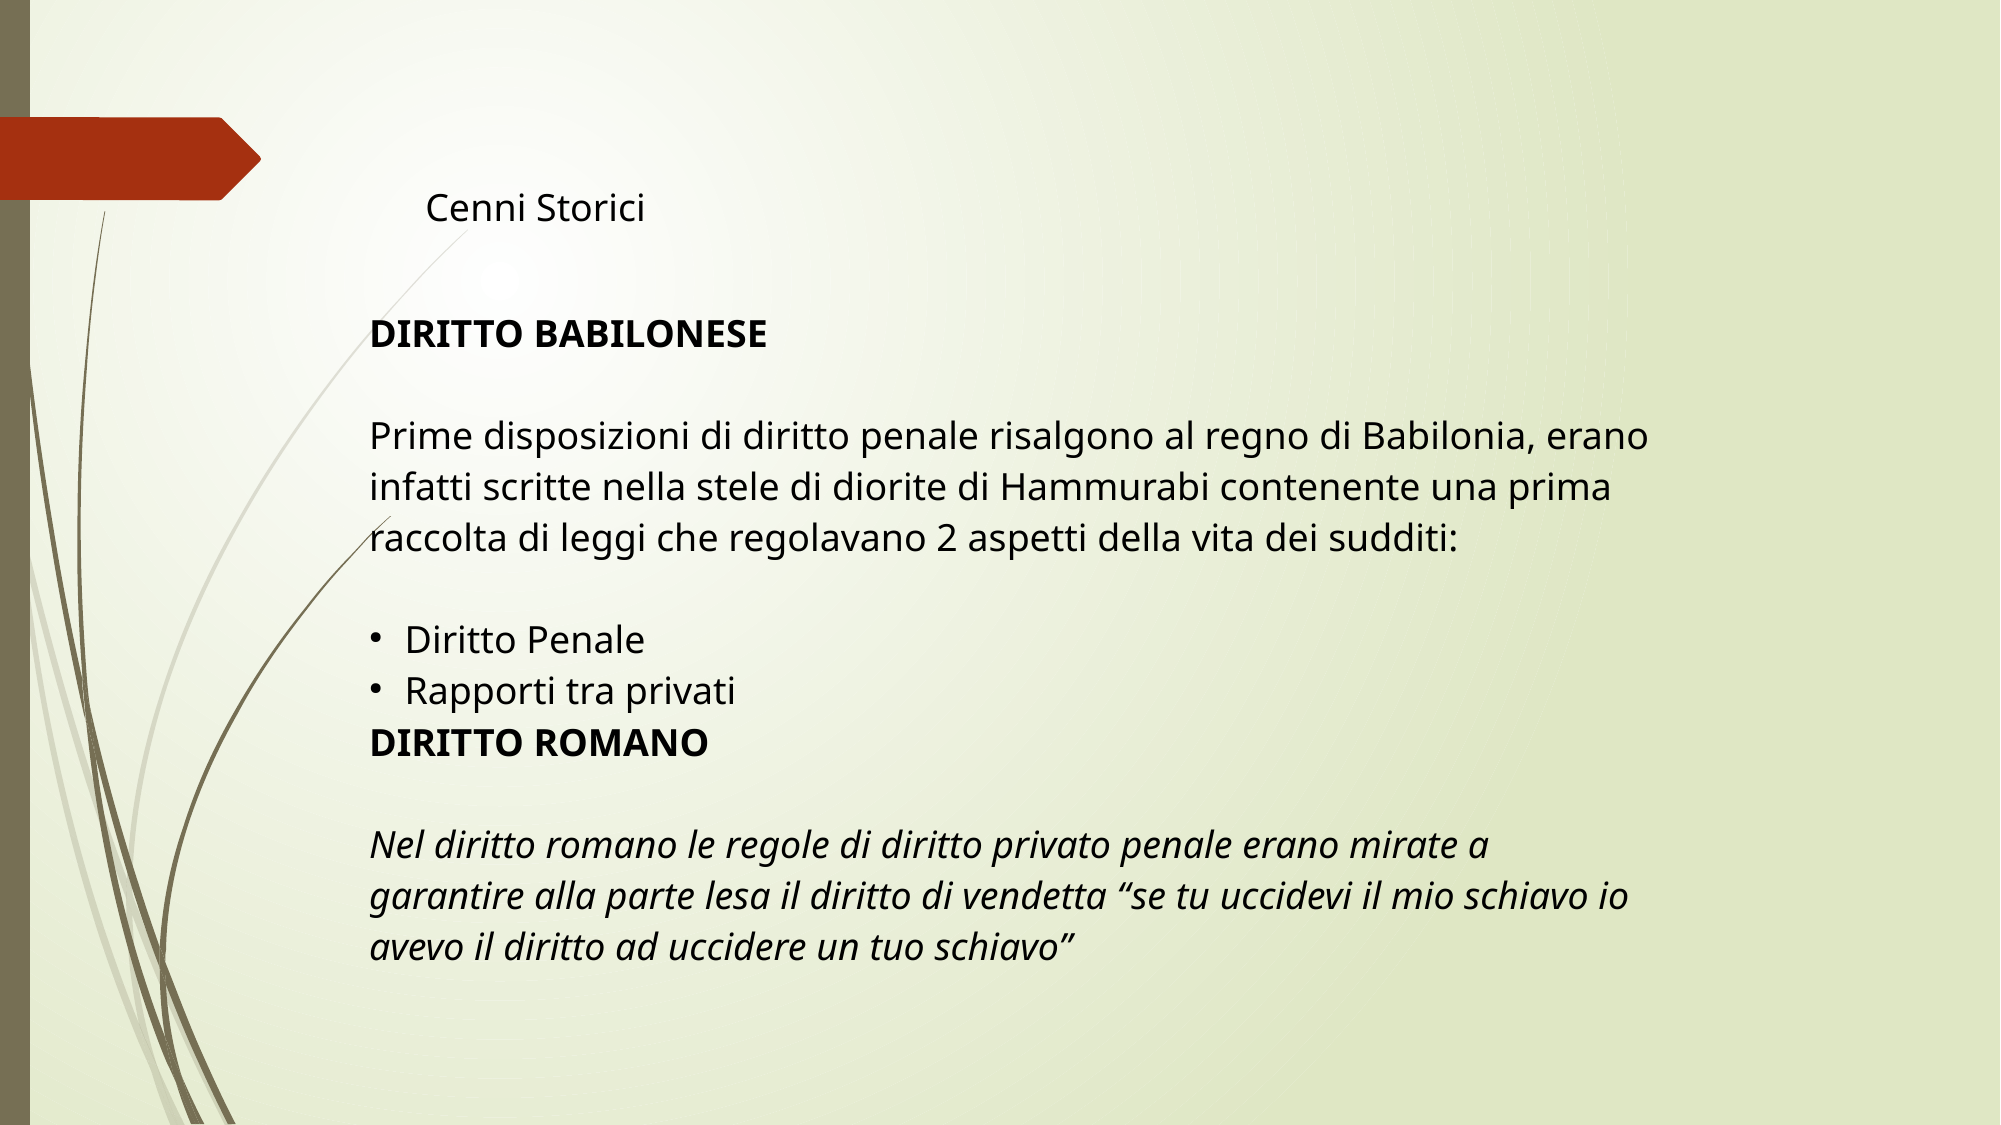

# Cenni Storici
DIRITTO BABILONESE
Prime disposizioni di diritto penale risalgono al regno di Babilonia, erano infatti scritte nella stele di diorite di Hammurabi contenente una prima raccolta di leggi che regolavano 2 aspetti della vita dei sudditi:
Diritto Penale
Rapporti tra privati
DIRITTO ROMANO
Nel diritto romano le regole di diritto privato penale erano mirate a garantire alla parte lesa il diritto di vendetta “se tu uccidevi il mio schiavo io avevo il diritto ad uccidere un tuo schiavo”